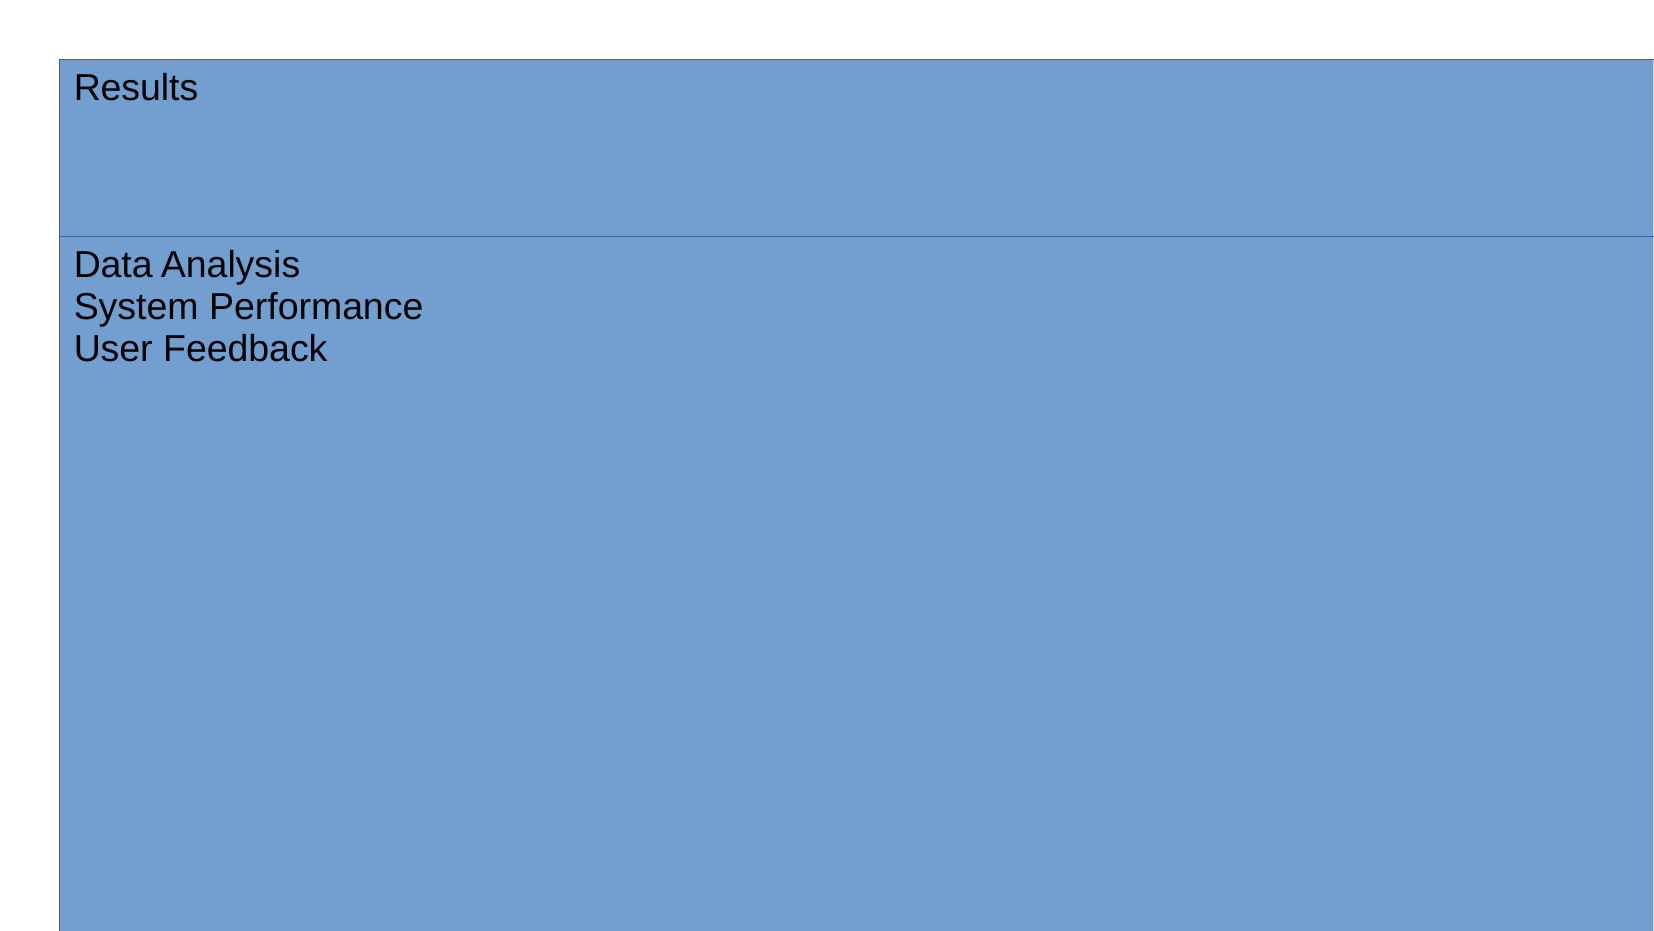

Results
Data Analysis
System Performance
User Feedback